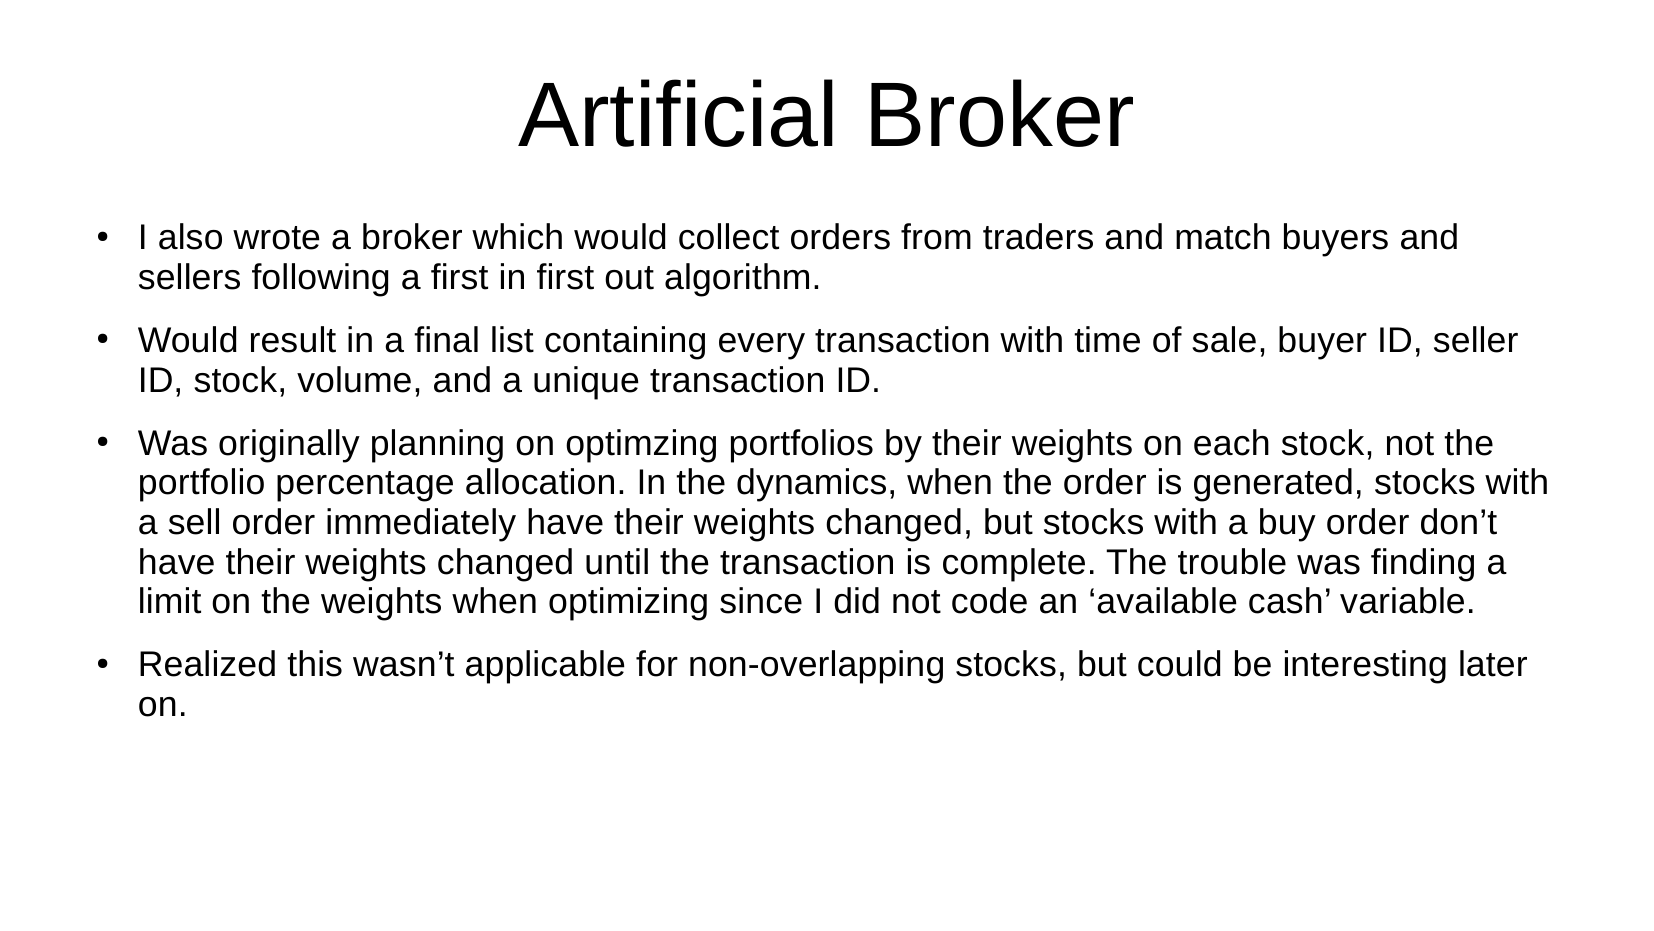

# Artificial Broker
I also wrote a broker which would collect orders from traders and match buyers and sellers following a first in first out algorithm.
Would result in a final list containing every transaction with time of sale, buyer ID, seller ID, stock, volume, and a unique transaction ID.
Was originally planning on optimzing portfolios by their weights on each stock, not the portfolio percentage allocation. In the dynamics, when the order is generated, stocks with a sell order immediately have their weights changed, but stocks with a buy order don’t have their weights changed until the transaction is complete. The trouble was finding a limit on the weights when optimizing since I did not code an ‘available cash’ variable.
Realized this wasn’t applicable for non-overlapping stocks, but could be interesting later on.